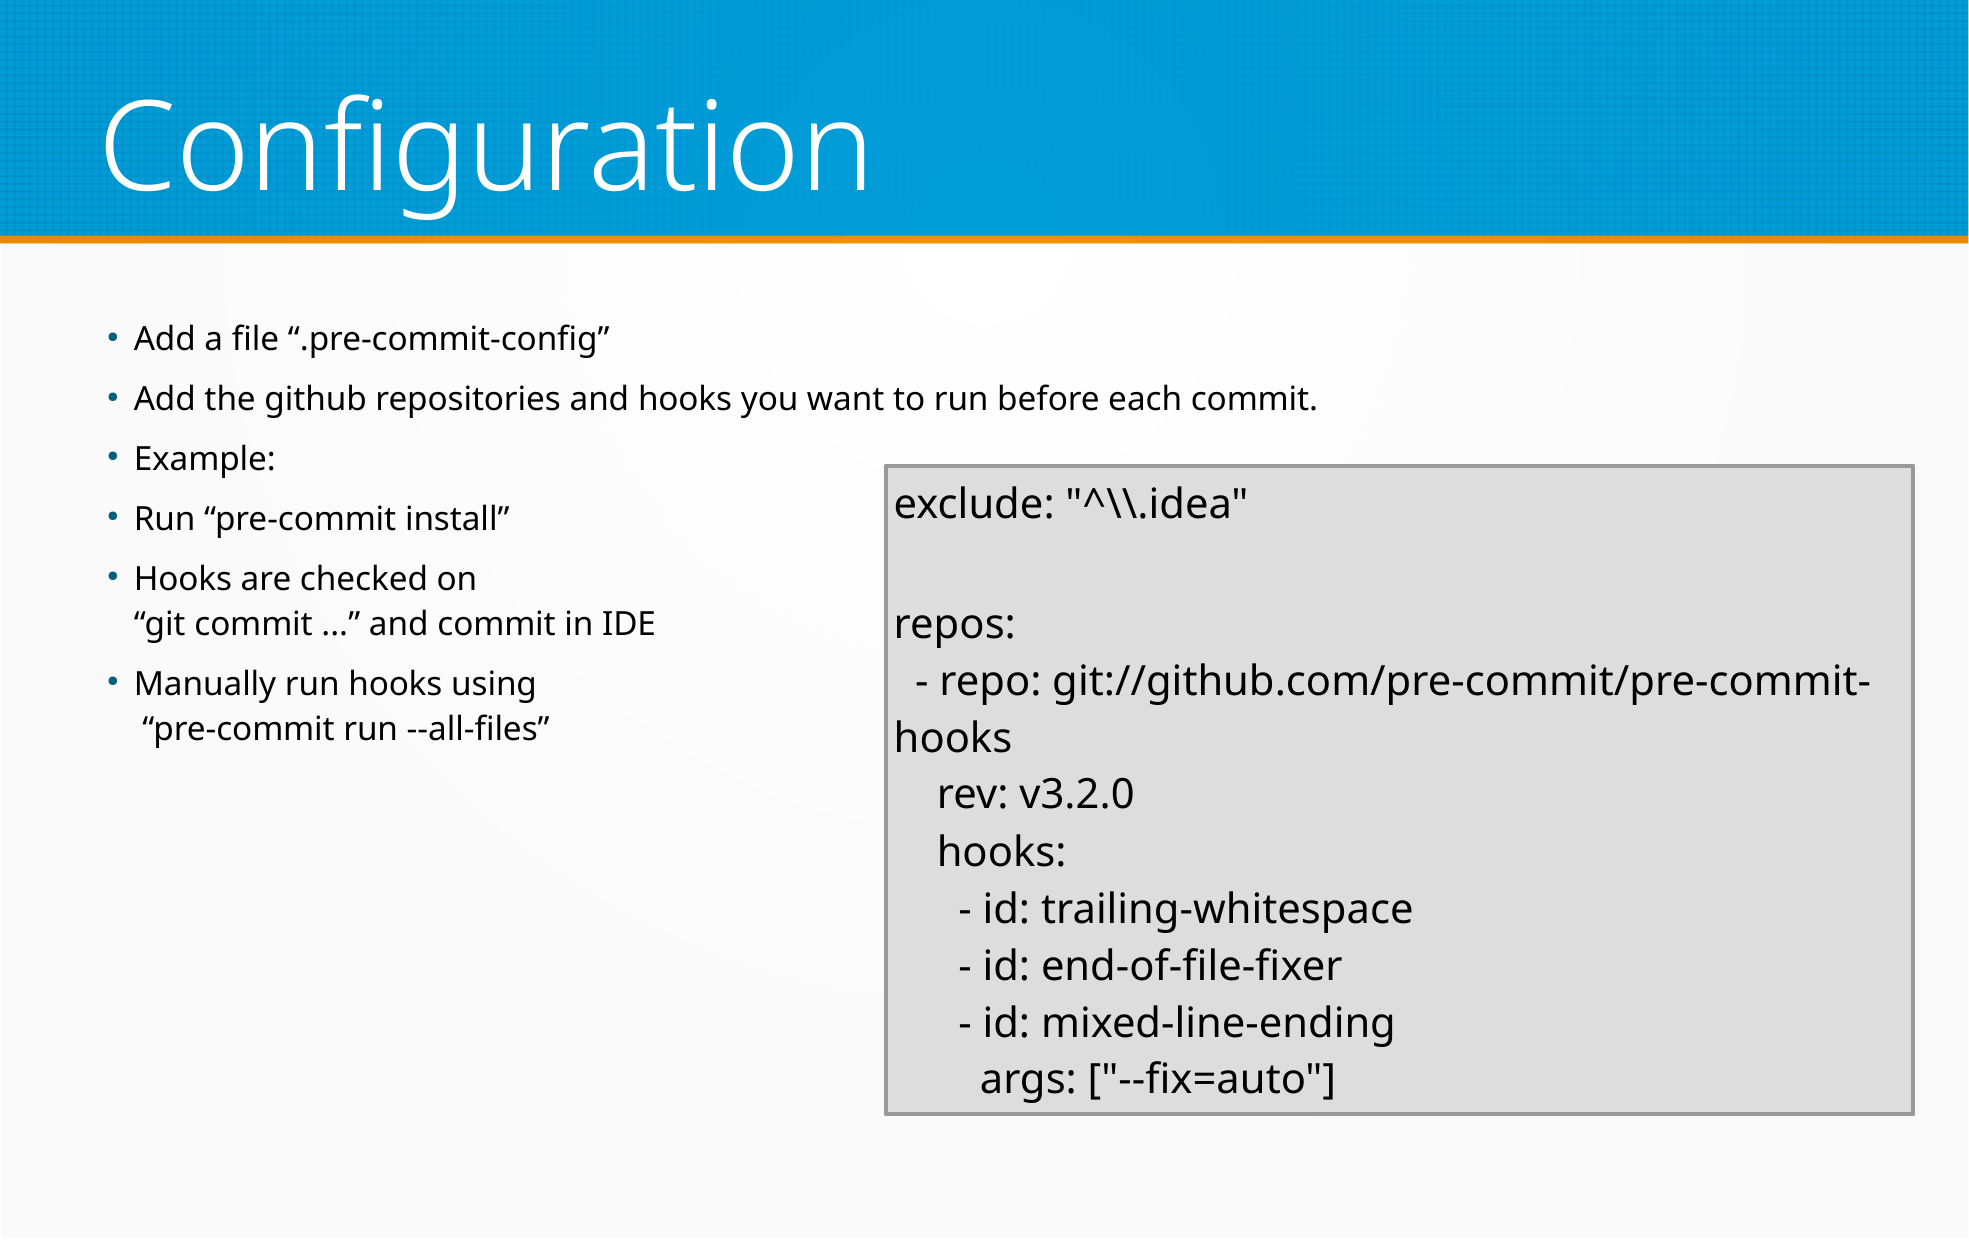

# Configuration
Add a file “.pre-commit-config”
Add the github repositories and hooks you want to run before each commit.
Example:
Run “pre-commit install”
Hooks are checked on
“git commit ...” and commit in IDE
Manually run hooks using
 “pre-commit run --all-files”
exclude: "^\\.idea"
repos:
 - repo: git://github.com/pre-commit/pre-commit-hooks
 rev: v3.2.0
 hooks:
 - id: trailing-whitespace
 - id: end-of-file-fixer
 - id: mixed-line-ending
 args: ["--fix=auto"]